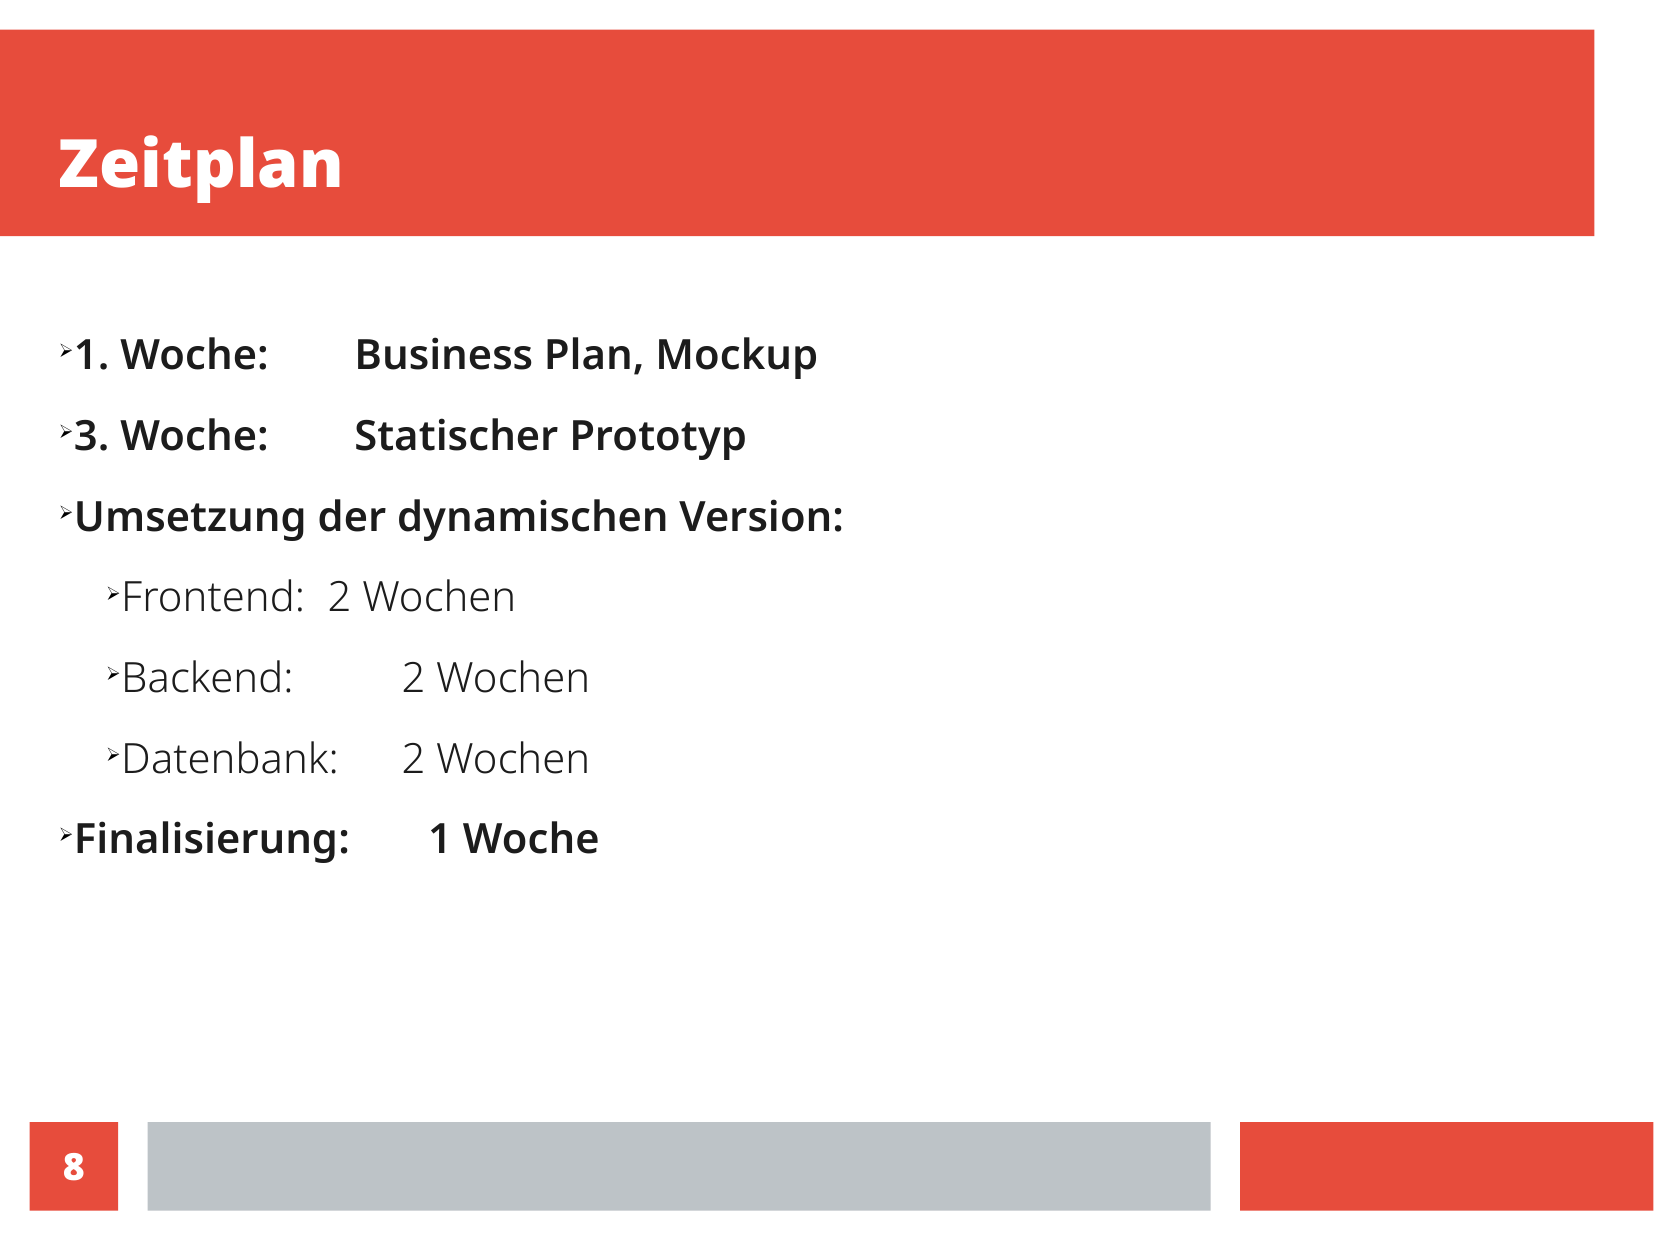

# Zeitplan
1. Woche: 		Business Plan, Mockup
3. Woche: 		Statischer Prototyp
Umsetzung der dynamischen Version:
Frontend: 	2 Wochen
Backend:		2 Wochen
Datenbank:	2 Wochen
Finalisierung: 	1 Woche
8